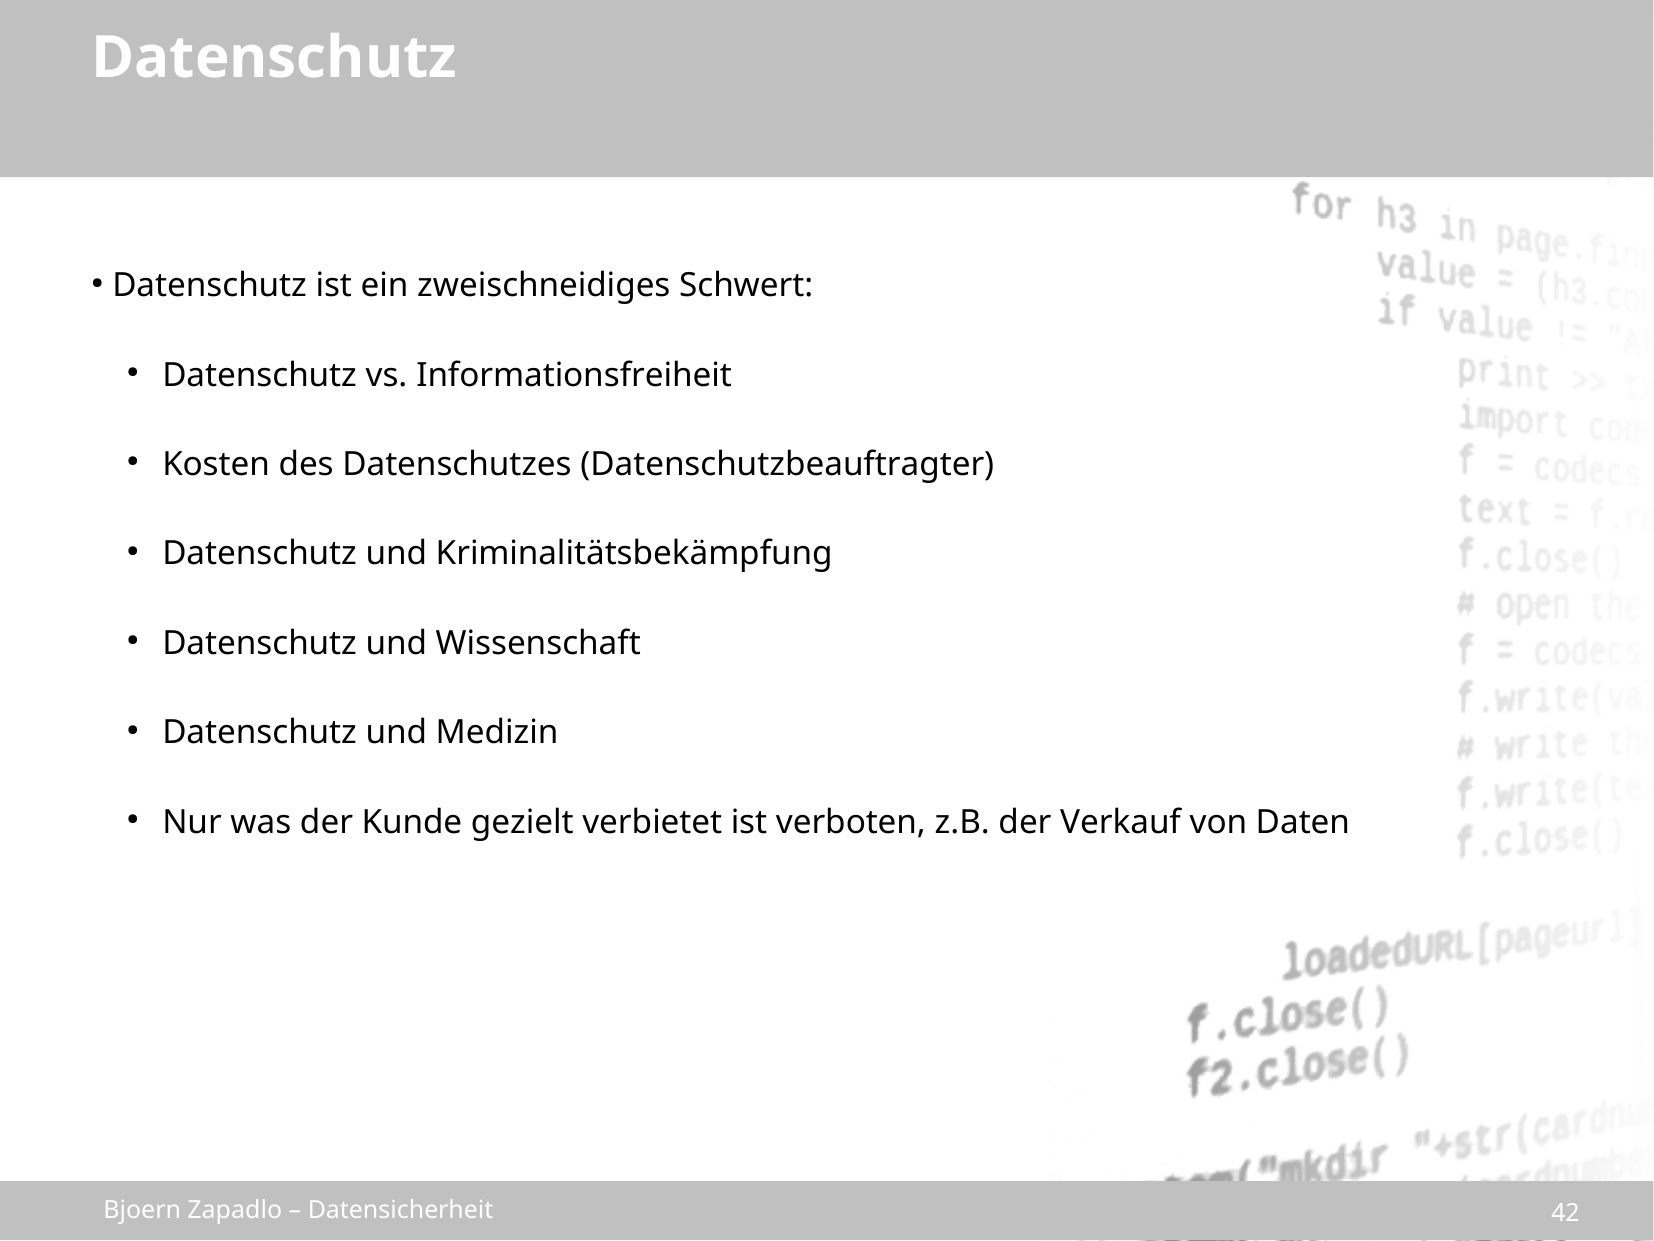

Datenschutz
 Datenschutz ist ein zweischneidiges Schwert:
Datenschutz vs. Informationsfreiheit
Kosten des Datenschutzes (Datenschutzbeauftragter)
Datenschutz und Kriminalitätsbekämpfung
Datenschutz und Wissenschaft
Datenschutz und Medizin
Nur was der Kunde gezielt verbietet ist verboten, z.B. der Verkauf von Daten